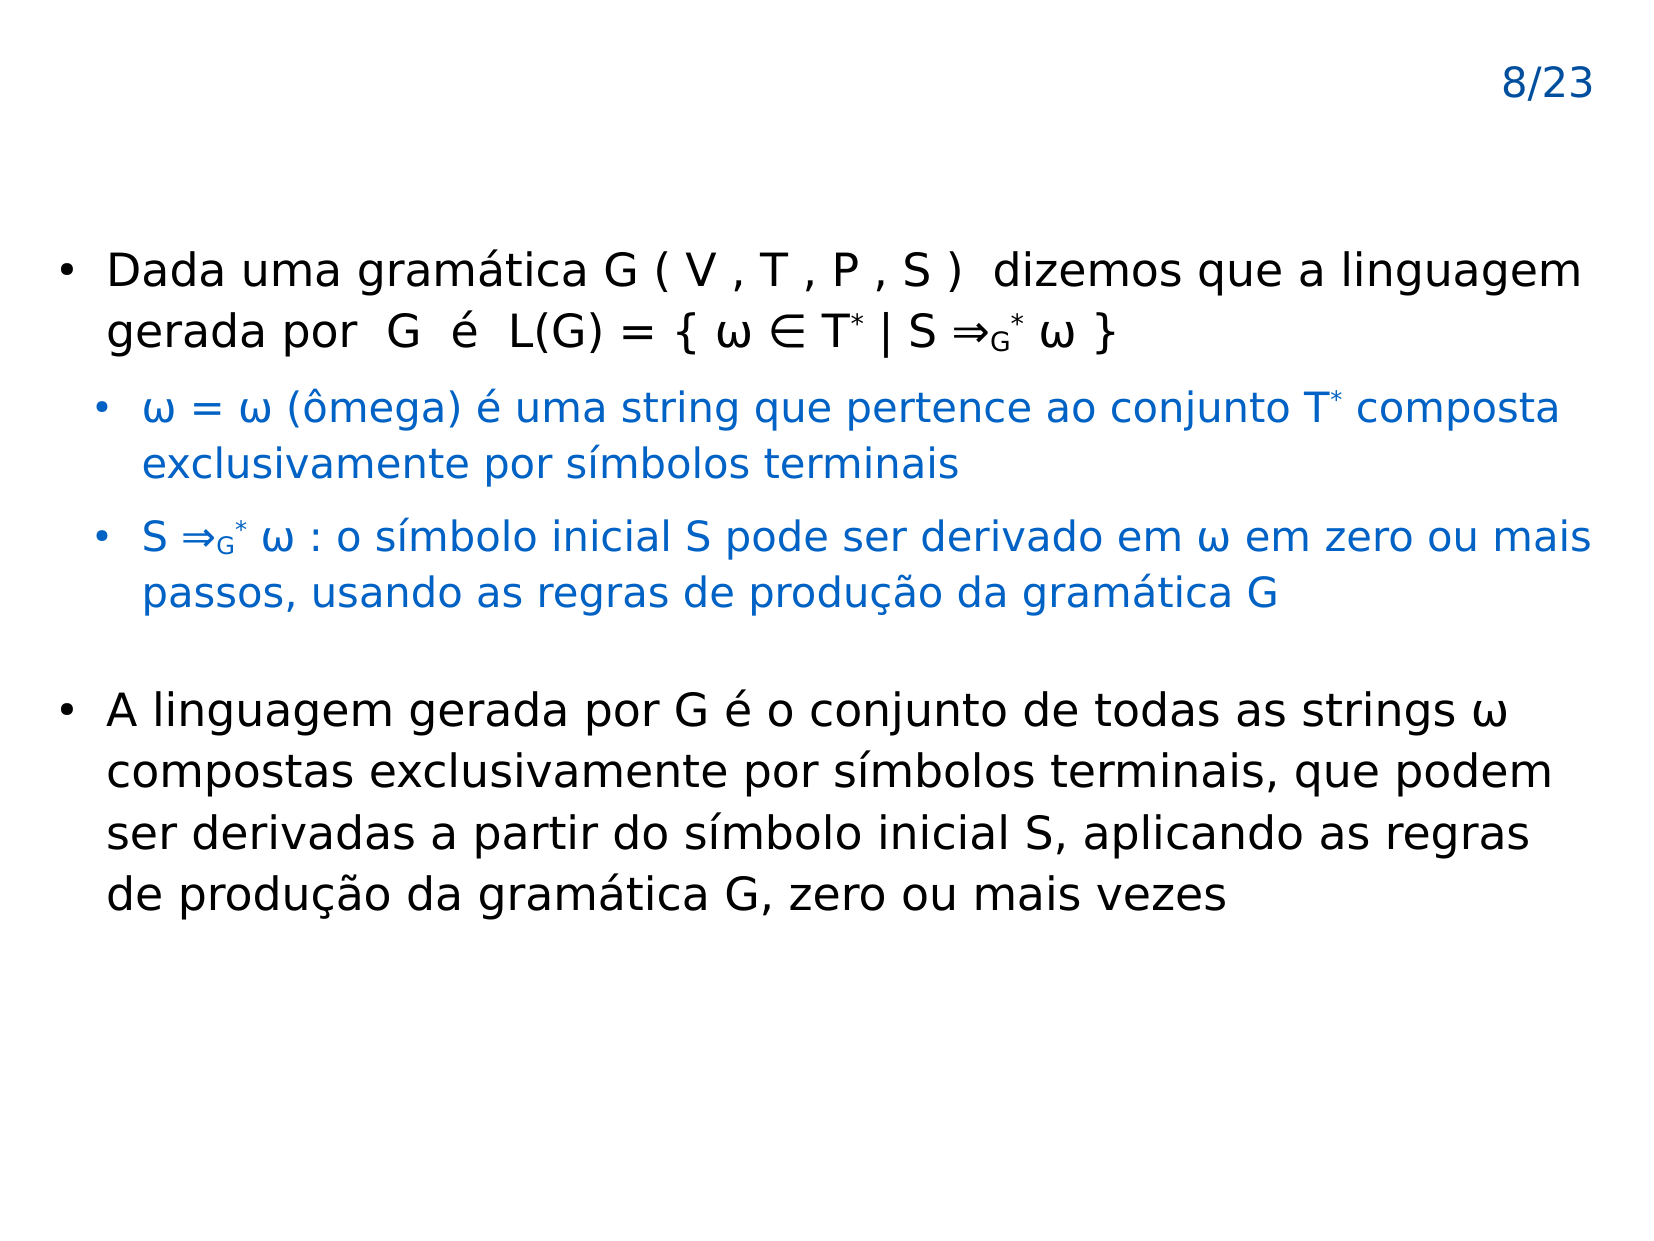

#
8
Dada uma gramática G ( V , T , P , S ) dizemos que a linguagem gerada por G é L(G) = { ω ∈ T* | S ⇒G* ω }
ω = ω (ômega) é uma string que pertence ao conjunto T* composta exclusivamente por símbolos terminais
S ⇒G* ω : o símbolo inicial S pode ser derivado em ω em zero ou mais passos, usando as regras de produção da gramática G
A linguagem gerada por G é o conjunto de todas as strings ω compostas exclusivamente por símbolos terminais, que podem ser derivadas a partir do símbolo inicial S, aplicando as regras de produção da gramática G, zero ou mais vezes